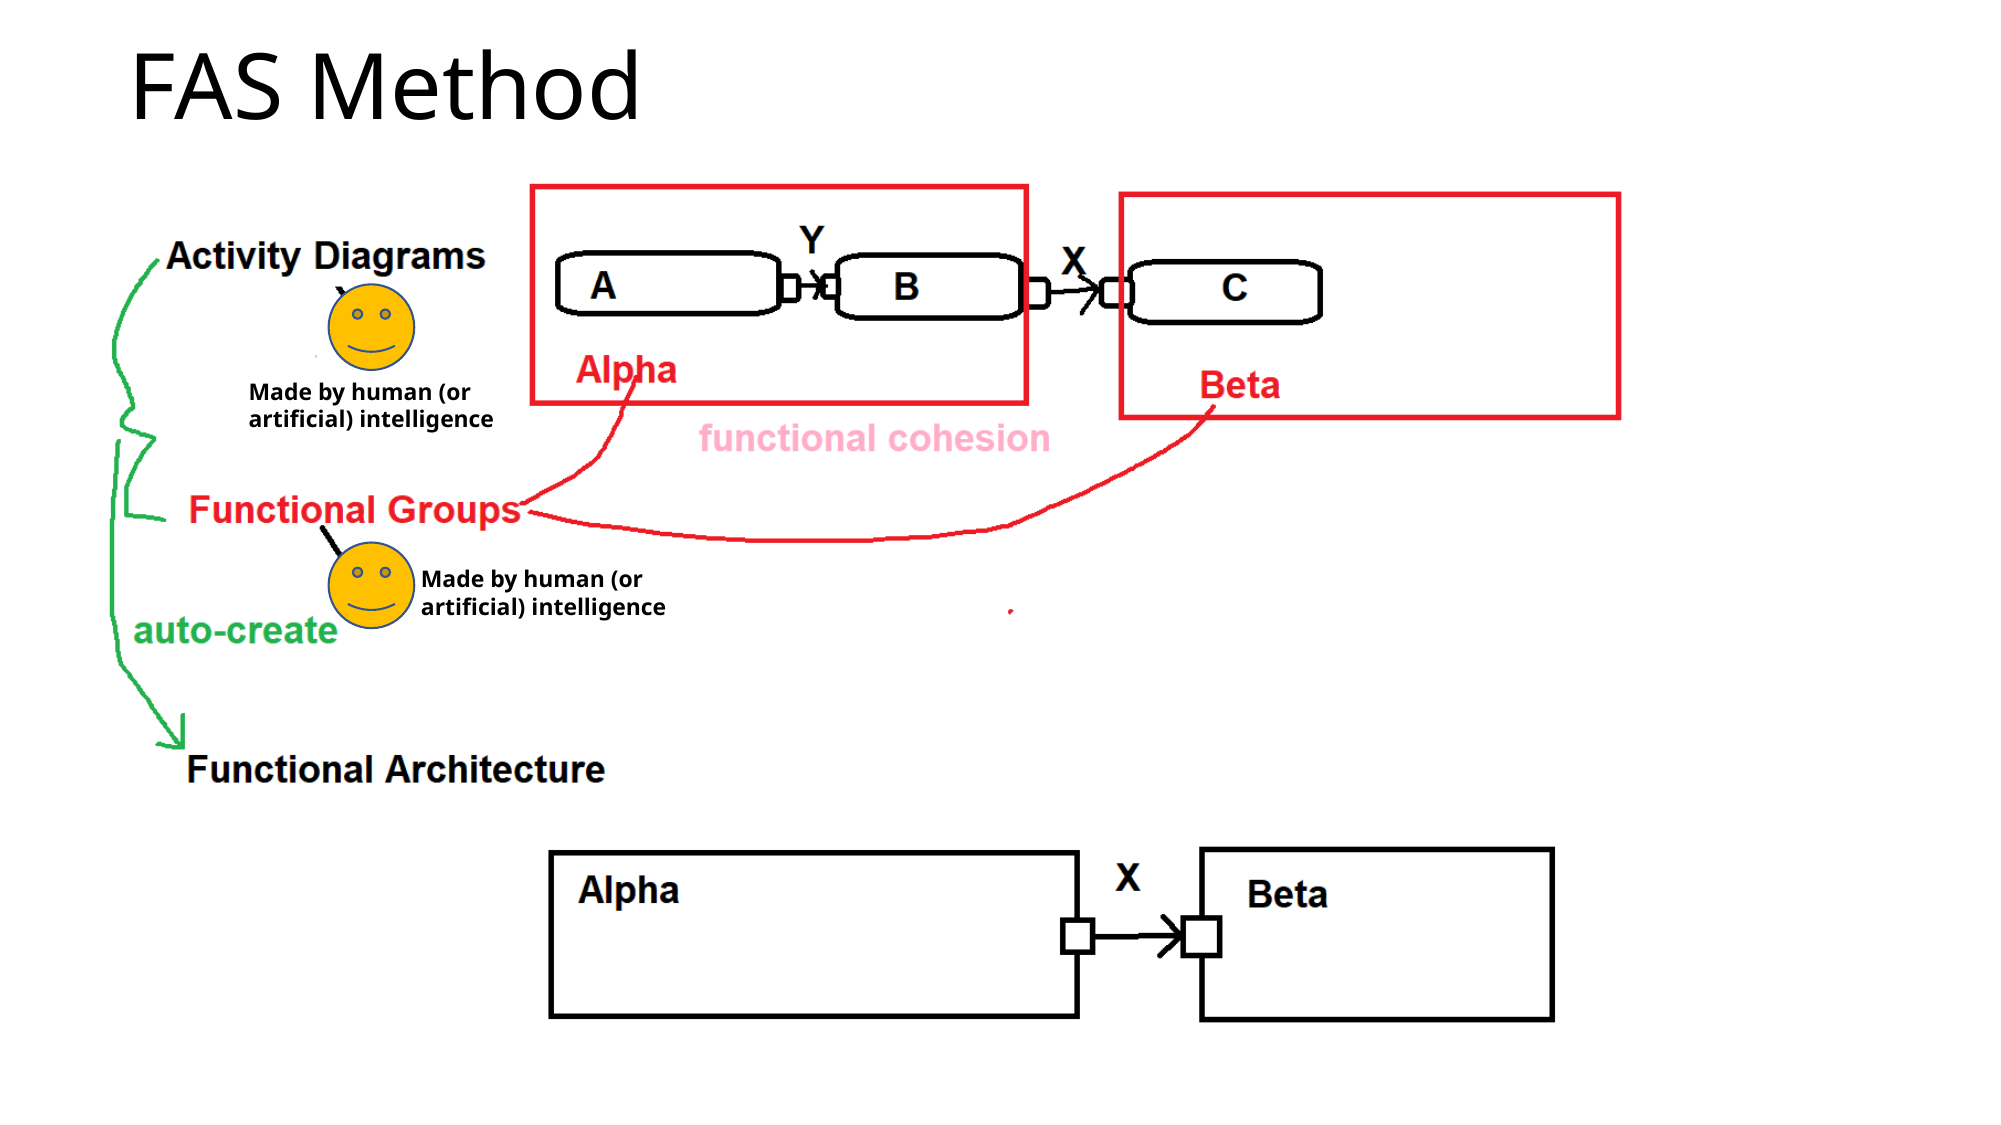

# FAS Method
Made by human (or
artificial) intelligence
Made by human (or
artificial) intelligence